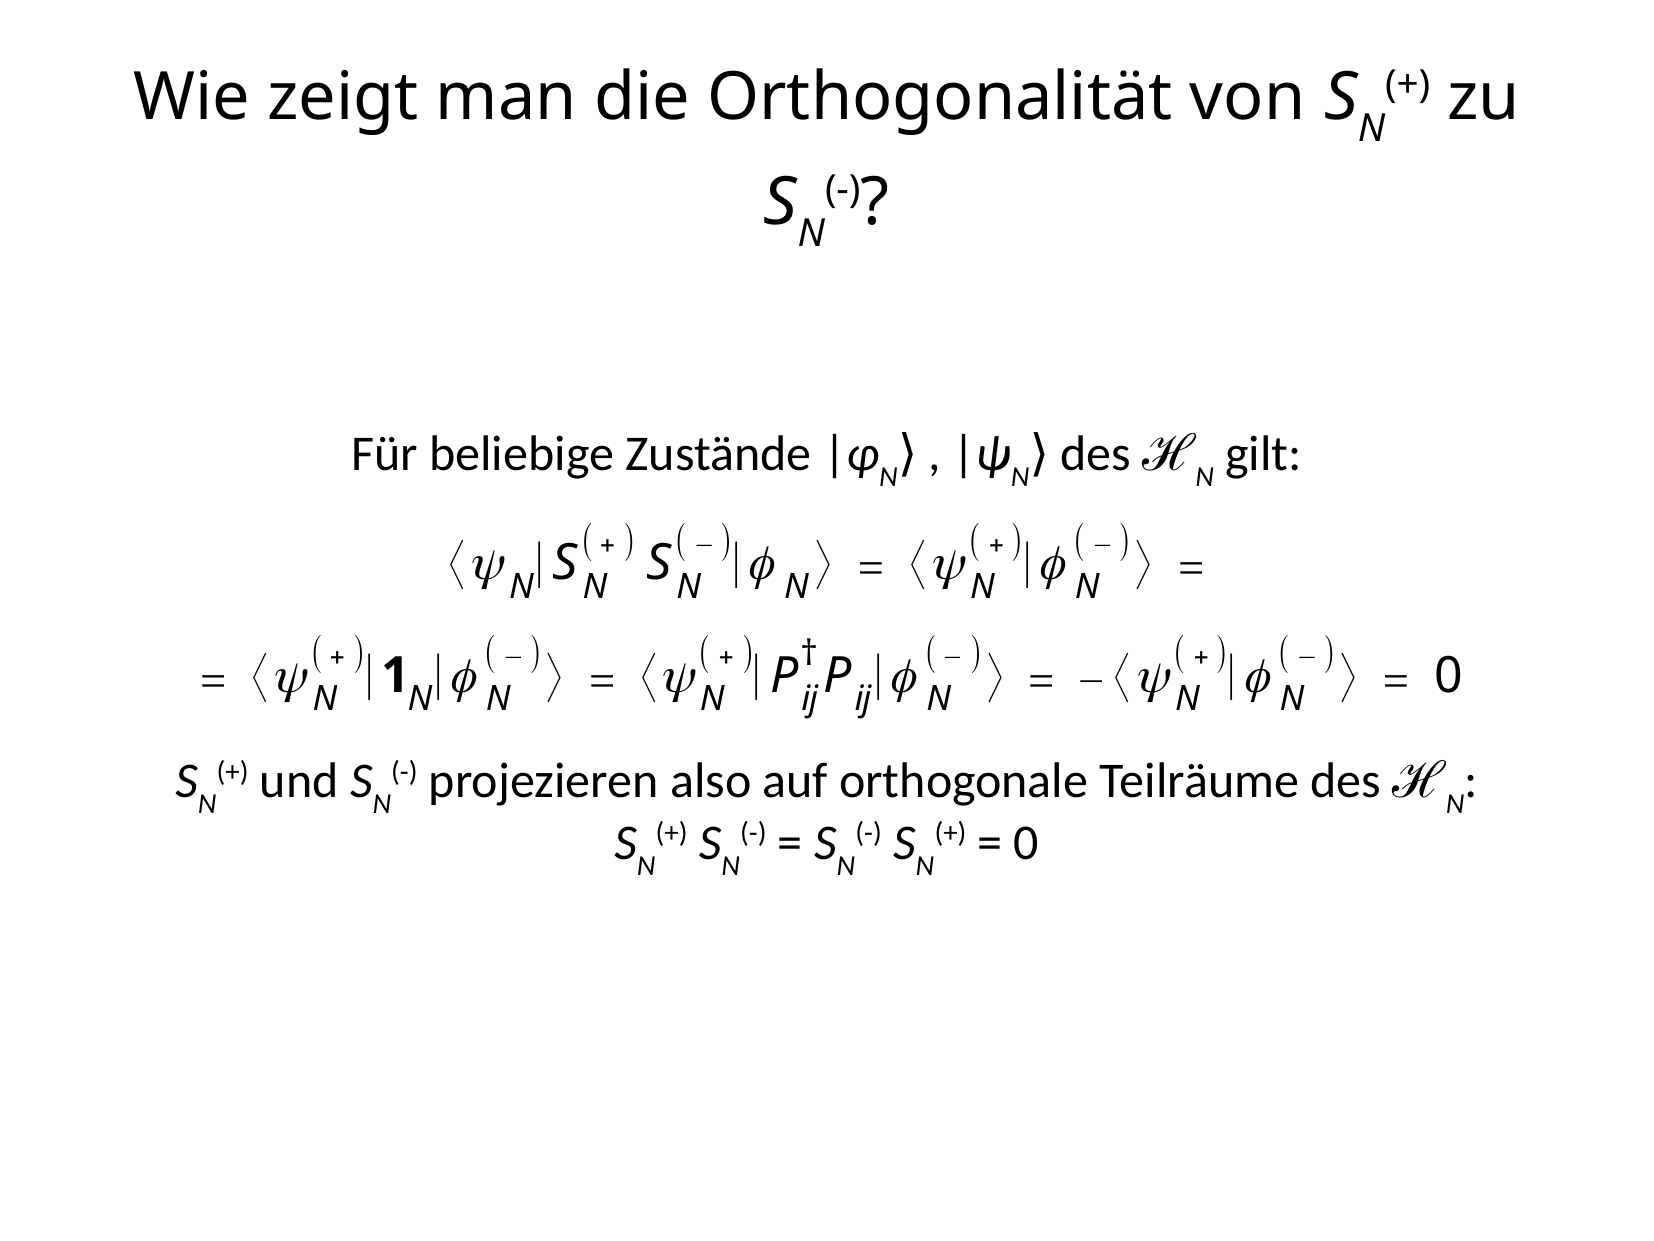

# Wie zeigt man die Orthogonalität von SN(+) zu SN(-)?
Für beliebige Zustände |φN⟩ , |ψN⟩ des ℋN gilt:
SN(+) und SN(-) projezieren also auf orthogonale Teilräume des ℋN:
SN(+) SN(-) = SN(-) SN(+) = 0